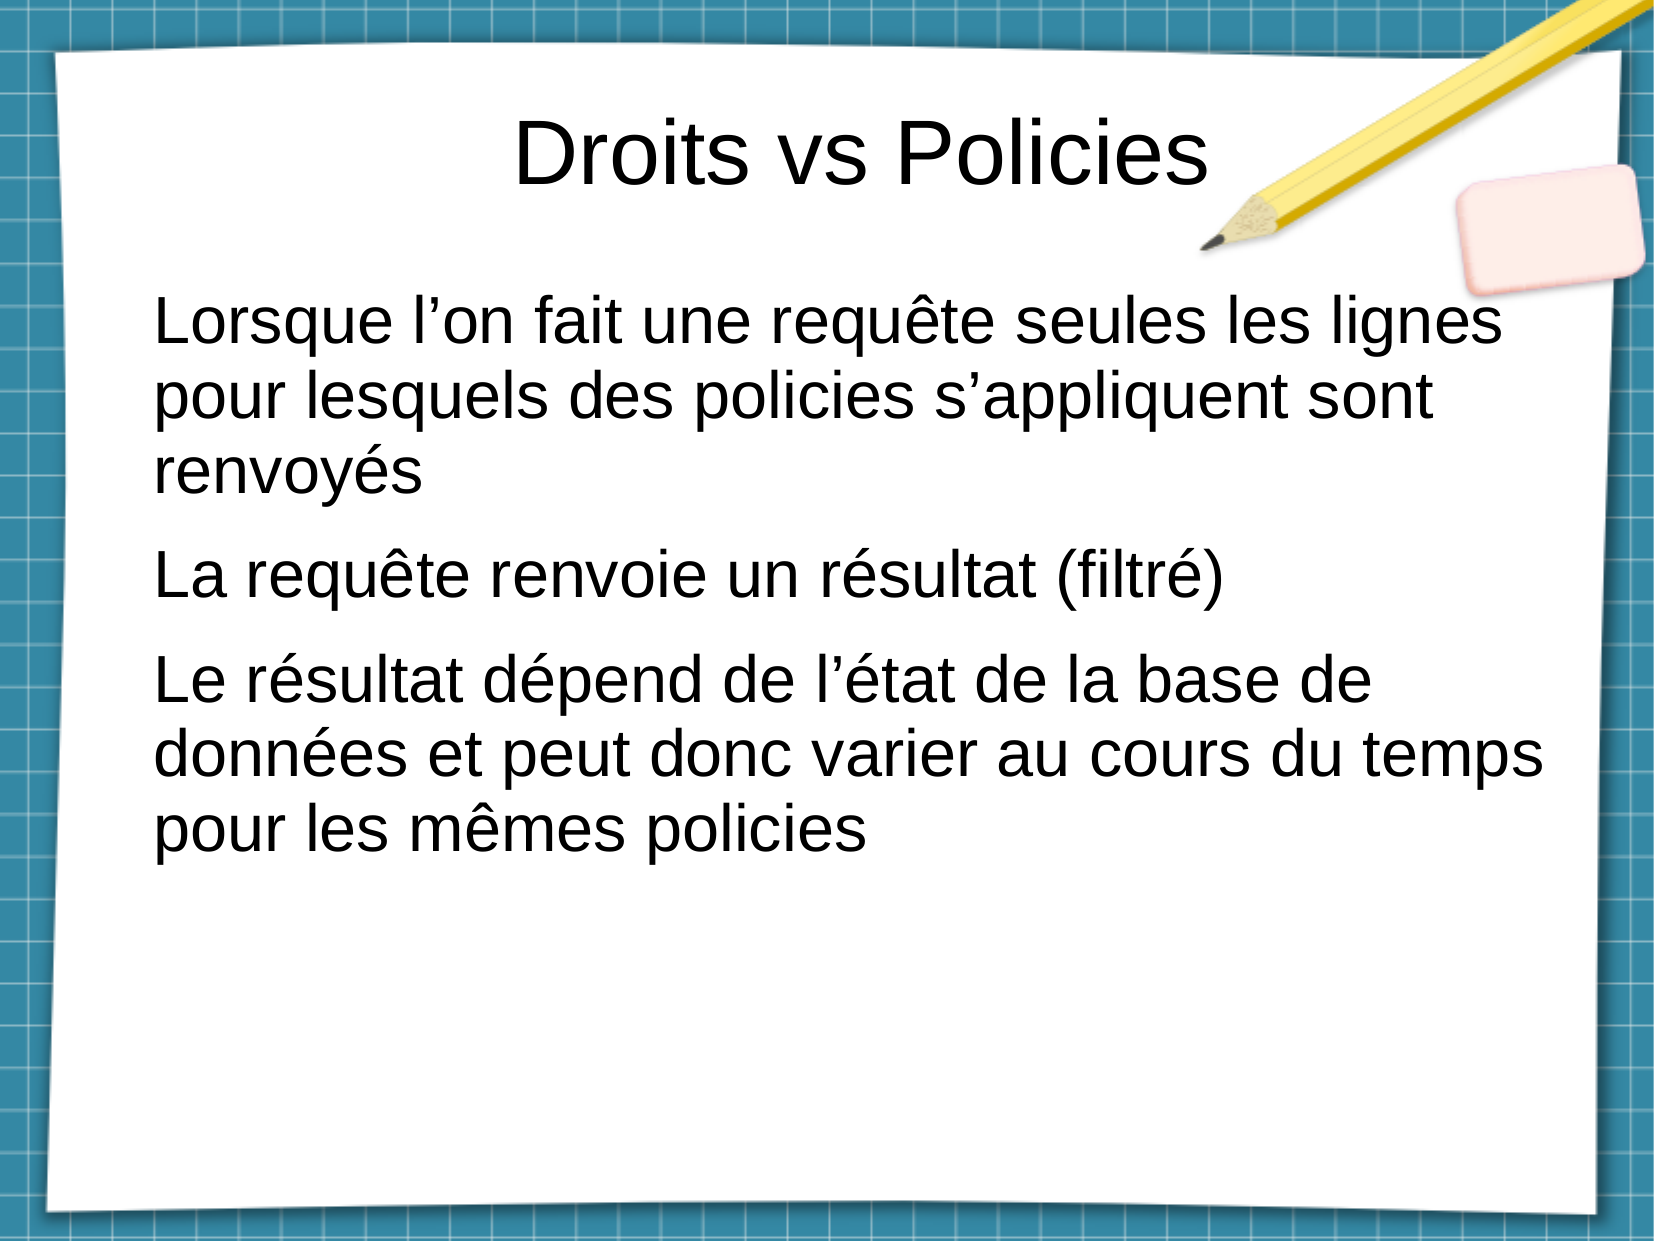

# Droits vs Policies
Lorsque l’on fait une requête seules les lignes pour lesquels des policies s’appliquent sont renvoyés
La requête renvoie un résultat (filtré)
Le résultat dépend de l’état de la base de données et peut donc varier au cours du temps pour les mêmes policies